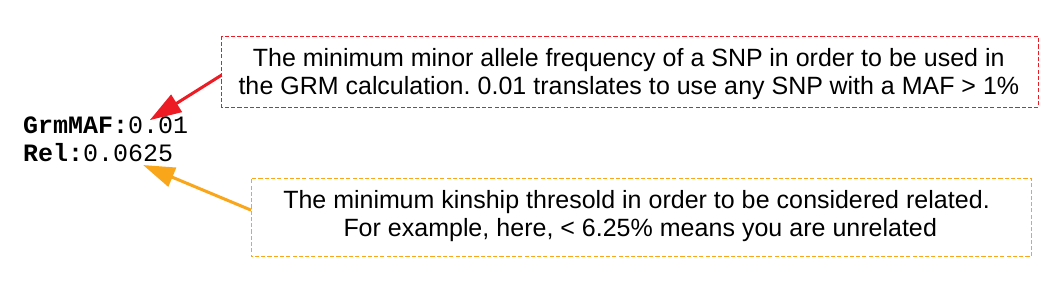

The minimum minor allele frequency of a SNP in order to be used in the GRM calculation. 0.01 translates to use any SNP with a MAF > 1%
GrmMAF:0.01
Rel:0.0625
The minimum kinship thresold in order to be considered related. For example, here, < 6.25% means you are unrelated